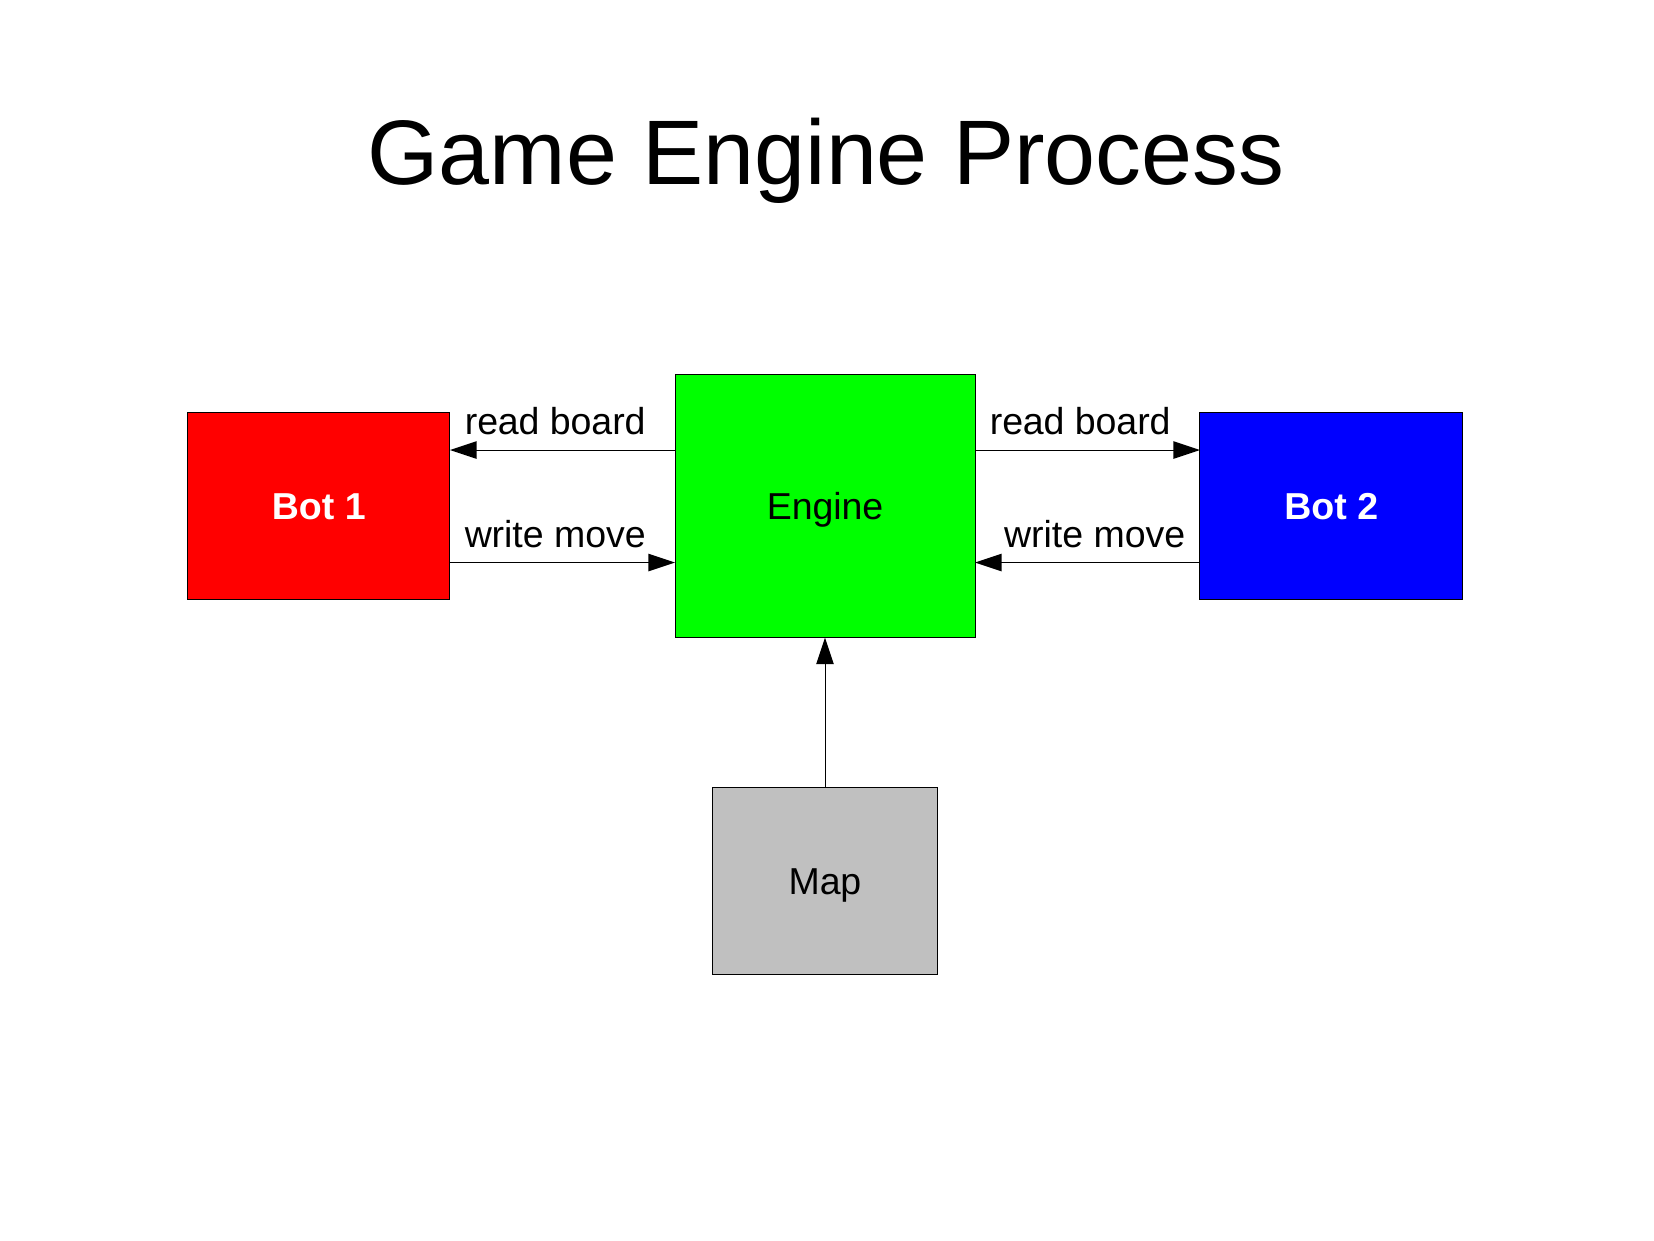

# Game Engine Process
Engine
read board
read board
Bot 1
Bot 2
write move
write move
Map